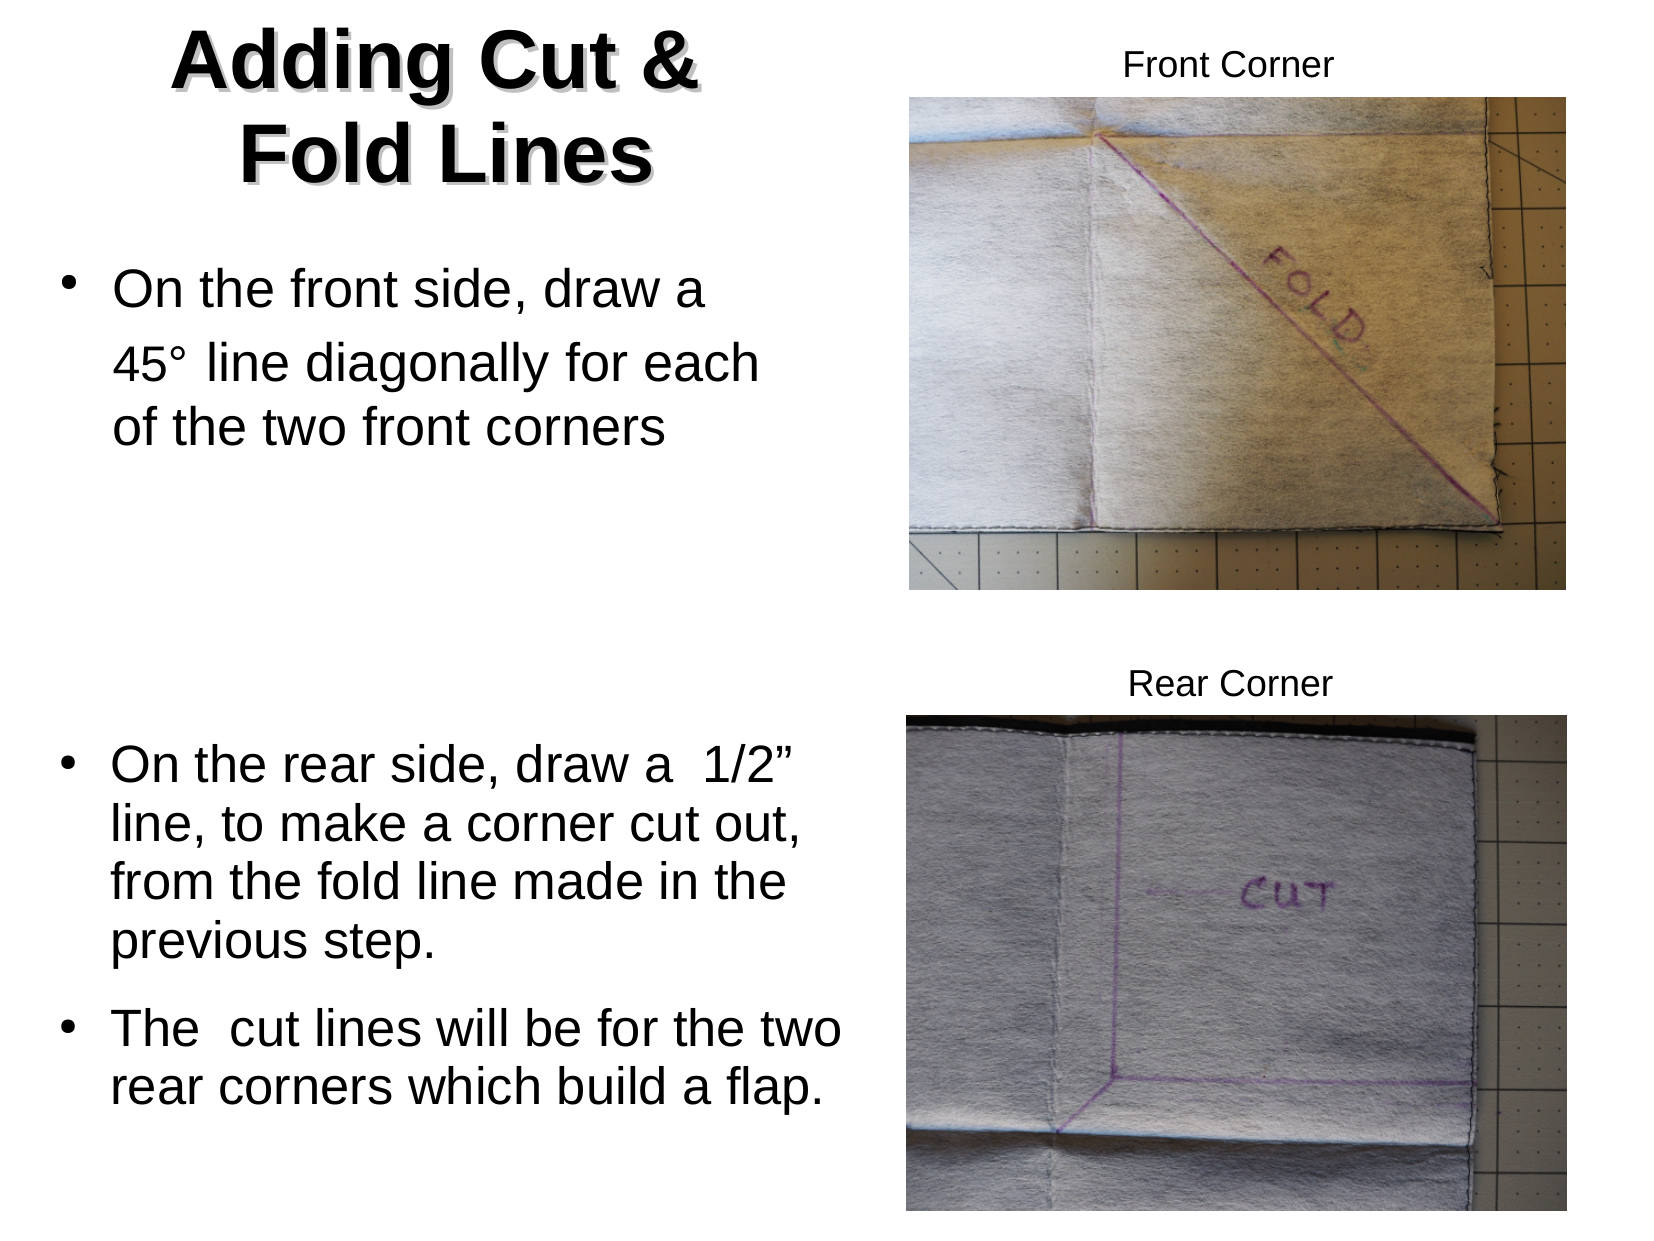

# Adding Cut & Fold Lines
Front Corner
On the front side, draw a 45° line diagonally for each of the two front corners
Rear Corner
On the rear side, draw a 1/2” line, to make a corner cut out, from the fold line made in the previous step.
The cut lines will be for the two rear corners which build a flap.